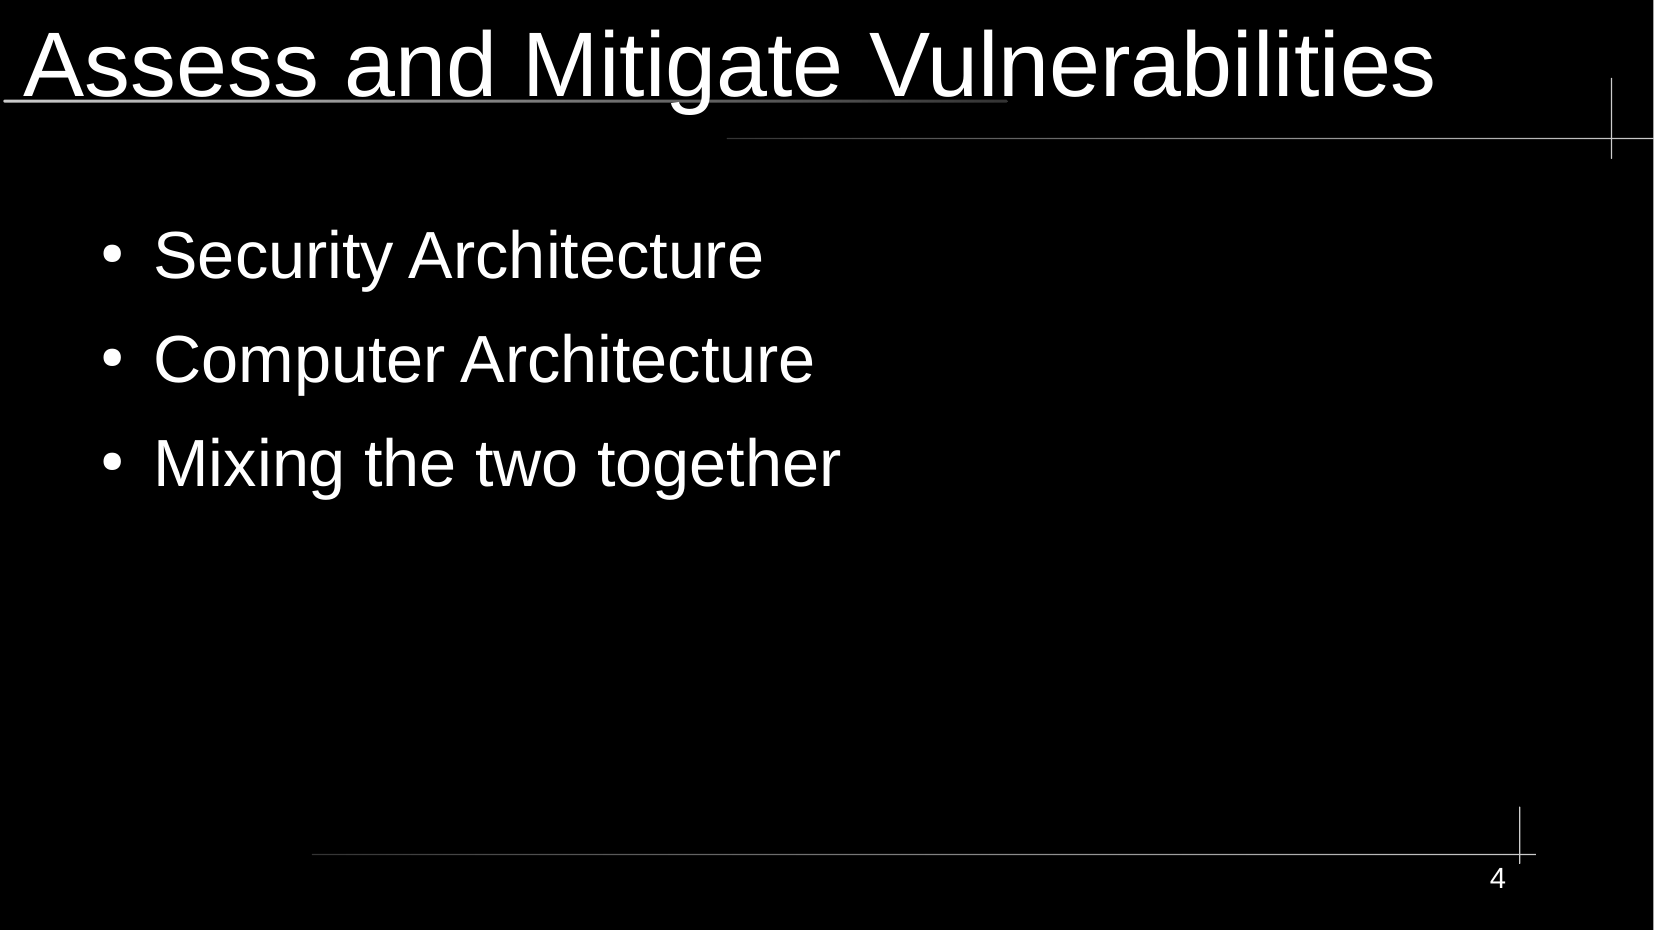

# Assess and Mitigate Vulnerabilities
Security Architecture
Computer Architecture
Mixing the two together
4